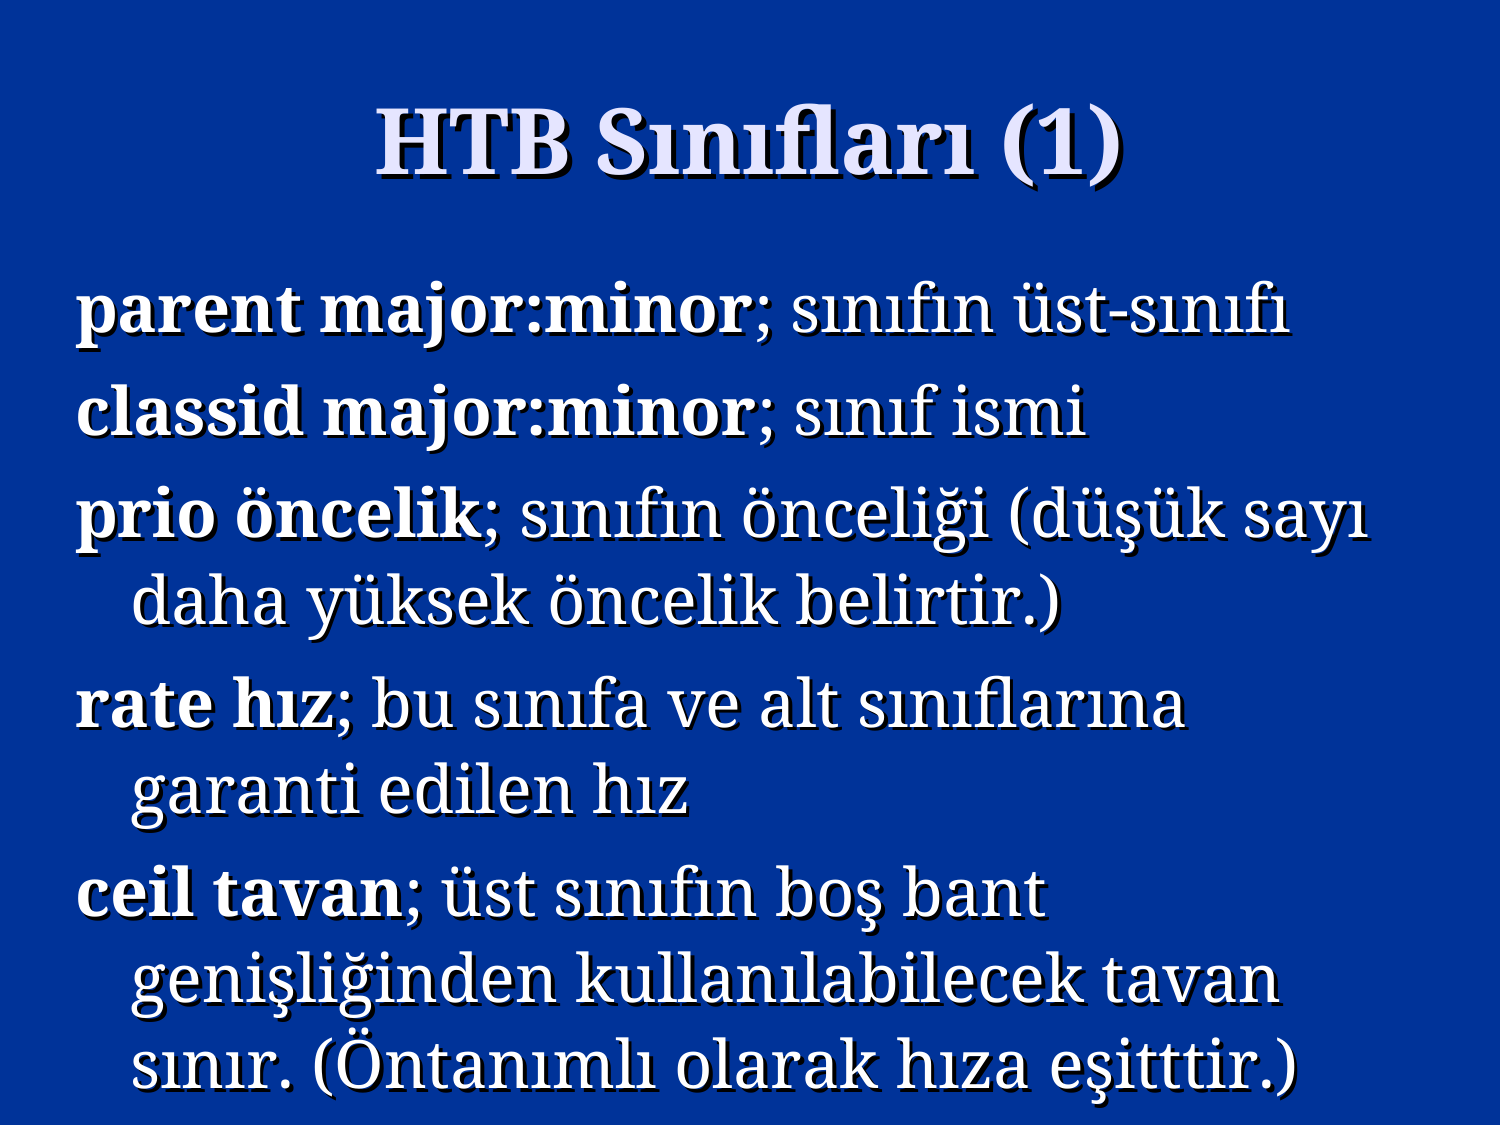

HTB Sınıfları (1)
# parent major:minor; sınıfın üst-sınıfı
classid major:minor; sınıf ismi
prio öncelik; sınıfın önceliği (düşük sayı daha yüksek öncelik belirtir.)
rate hız; bu sınıfa ve alt sınıflarına garanti edilen hız
ceil tavan; üst sınıfın boş bant genişliğinden kullanılabilecek tavan sınır. (Öntanımlı olarak hıza eşitttir.)